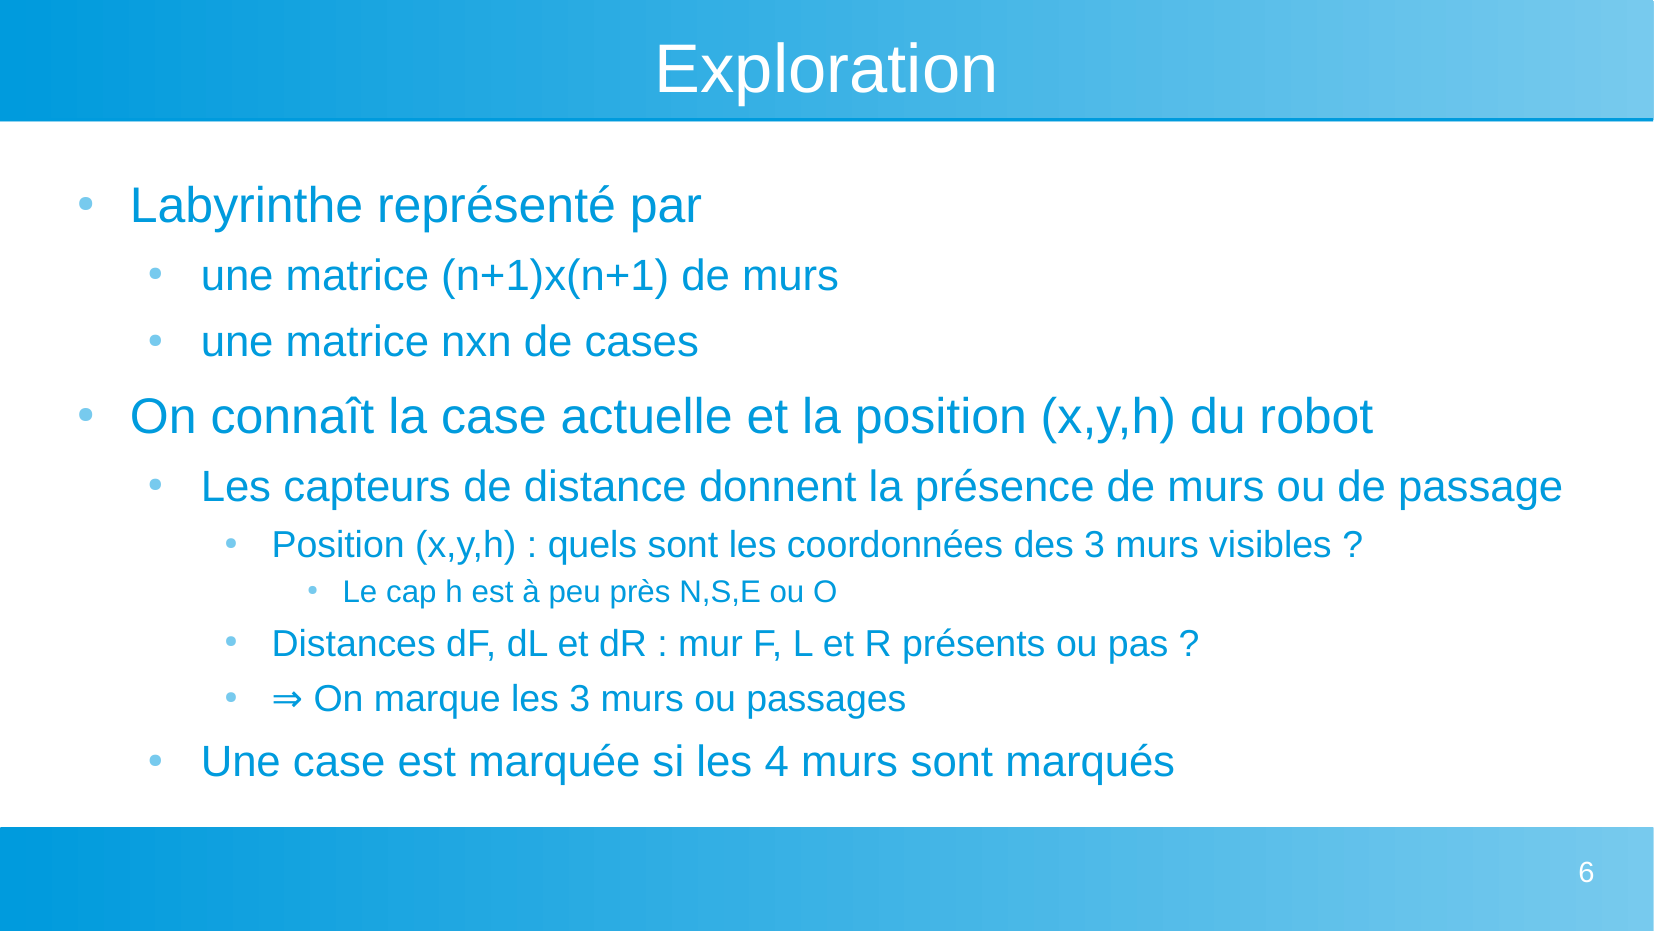

# Exploration
Labyrinthe représenté par
une matrice (n+1)x(n+1) de murs
une matrice nxn de cases
On connaît la case actuelle et la position (x,y,h) du robot
Les capteurs de distance donnent la présence de murs ou de passage
Position (x,y,h) : quels sont les coordonnées des 3 murs visibles ?
Le cap h est à peu près N,S,E ou O
Distances dF, dL et dR : mur F, L et R présents ou pas ?
⇒ On marque les 3 murs ou passages
Une case est marquée si les 4 murs sont marqués
6